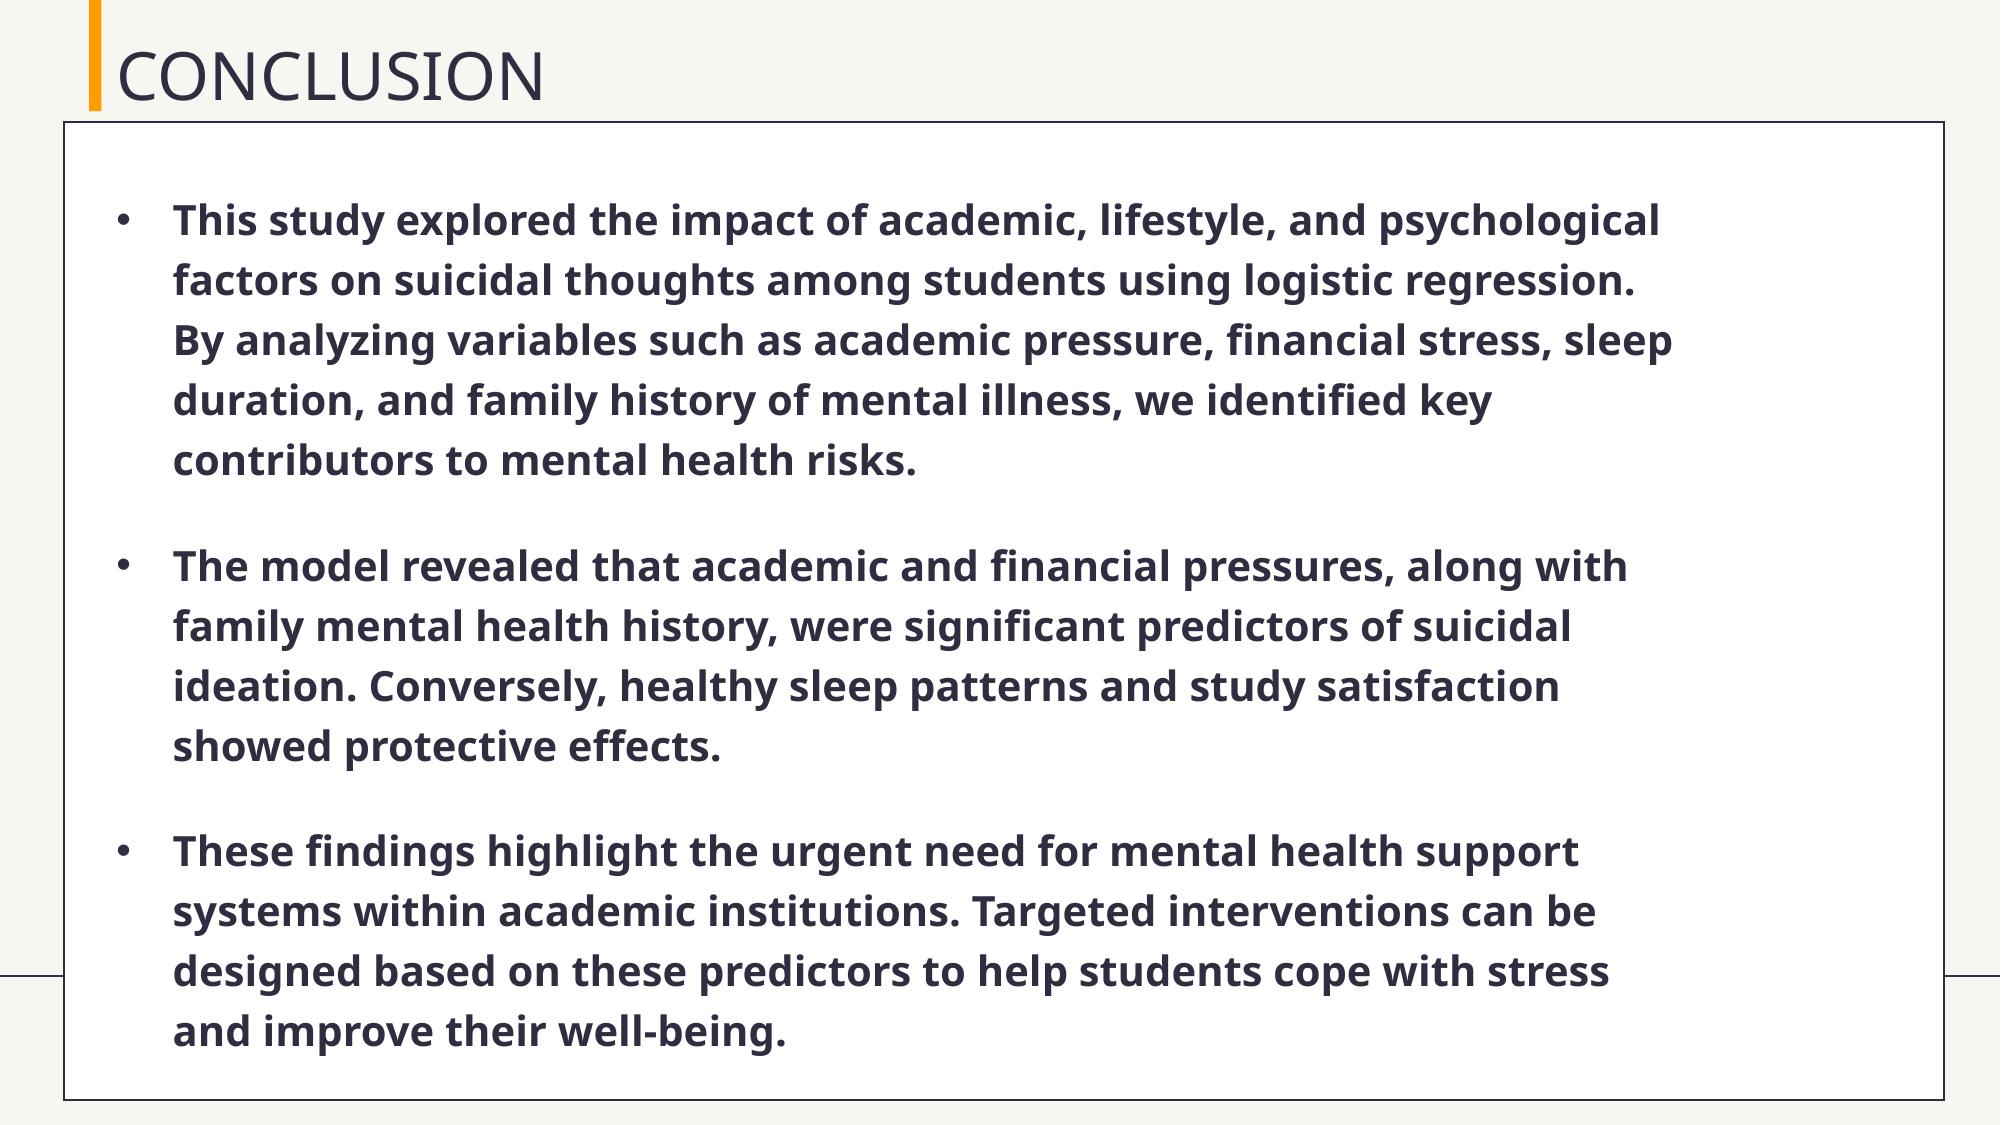

CONCLUSION
This study explored the impact of academic, lifestyle, and psychological factors on suicidal thoughts among students using logistic regression. By analyzing variables such as academic pressure, financial stress, sleep duration, and family history of mental illness, we identified key contributors to mental health risks.
The model revealed that academic and financial pressures, along with family mental health history, were significant predictors of suicidal ideation. Conversely, healthy sleep patterns and study satisfaction showed protective effects.
These findings highlight the urgent need for mental health support systems within academic institutions. Targeted interventions can be designed based on these predictors to help students cope with stress and improve their well-being.